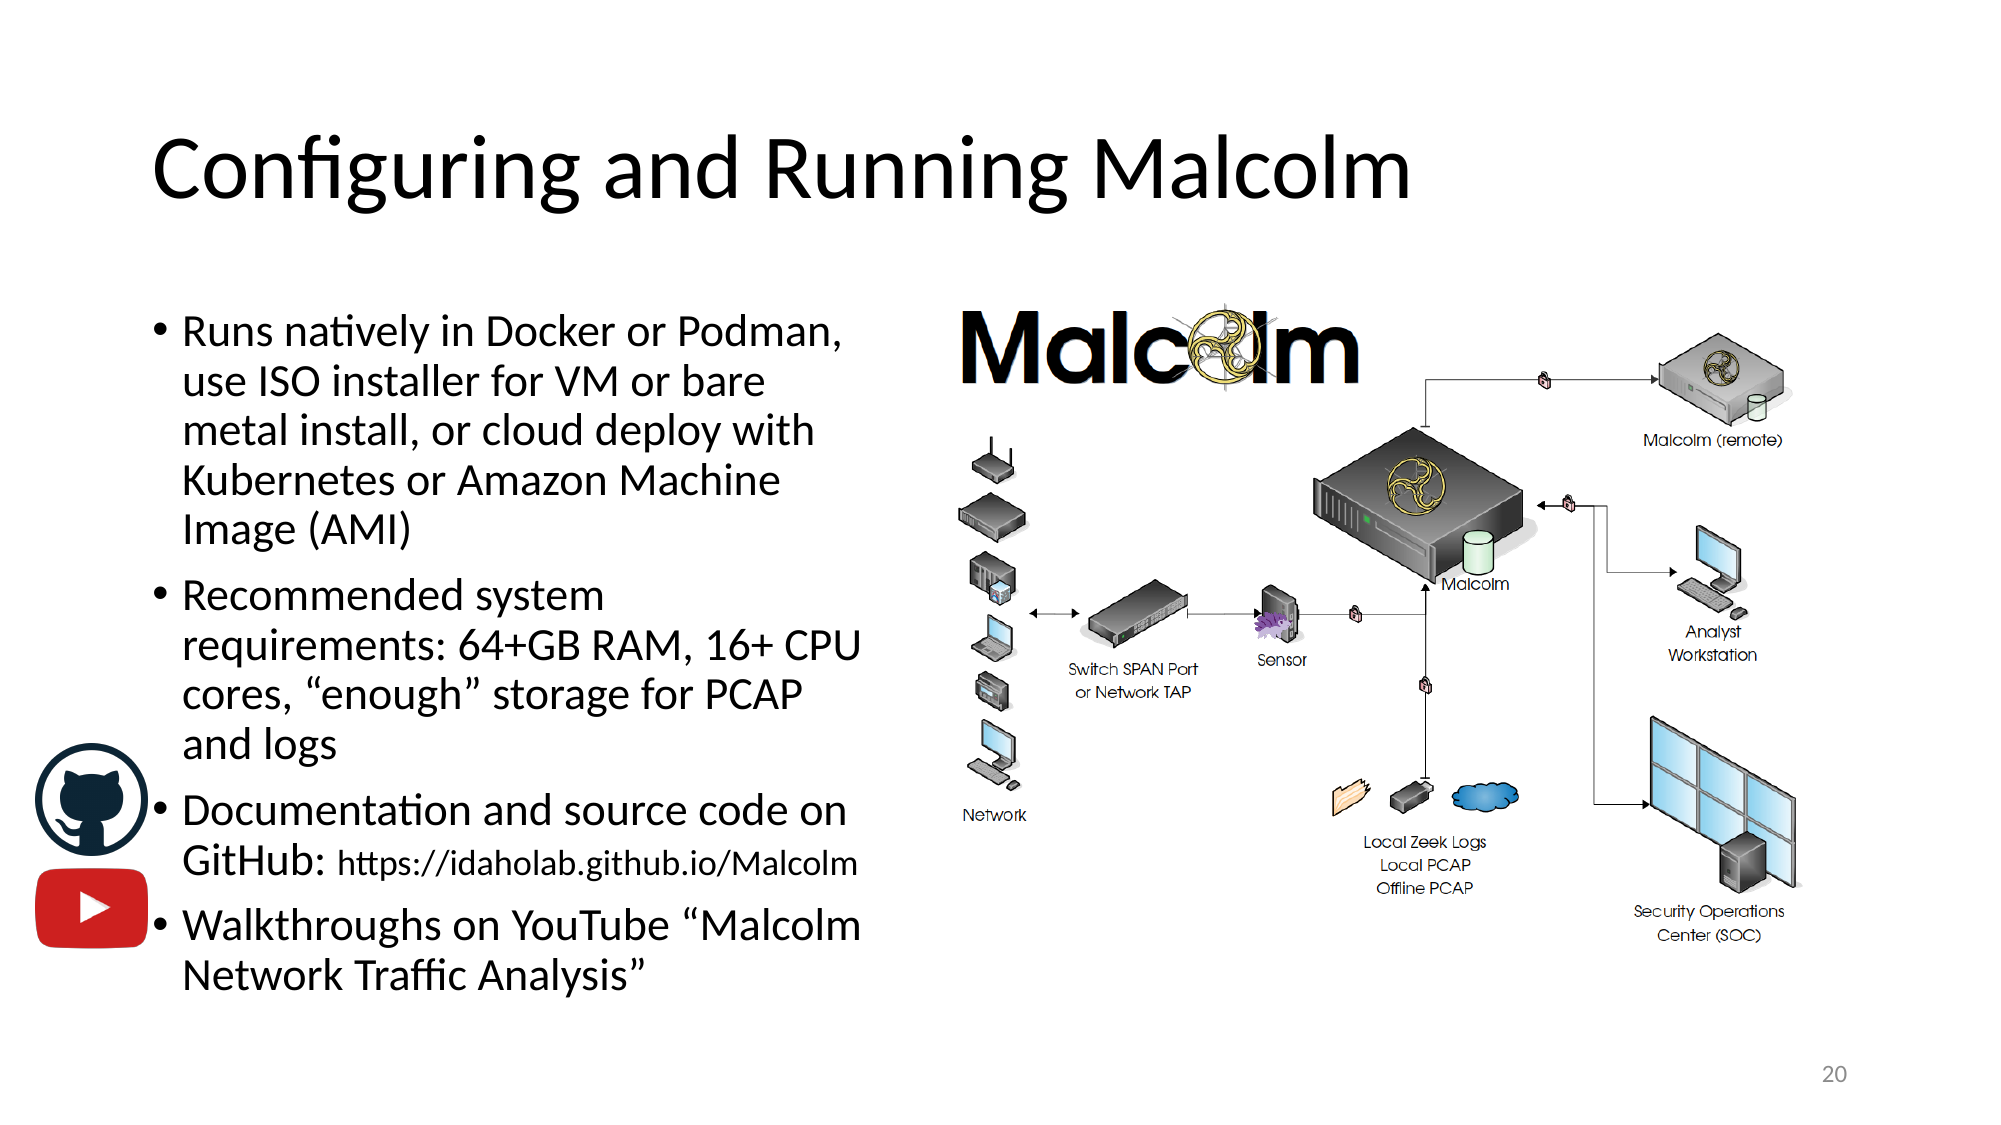

# Configuring and Running Malcolm
Runs natively in Docker or Podman,
use ISO installer for VM or bare metal install, or cloud deploy with Kubernetes or Amazon Machine Image (AMI)
Recommended system requirements: 64+GB RAM, 16+ CPU cores, “enough” storage for PCAP and logs
Documentation and source code on GitHub: https://idaholab.github.io/Malcolm
Walkthroughs on YouTube “Malcolm Network Traffic Analysis”